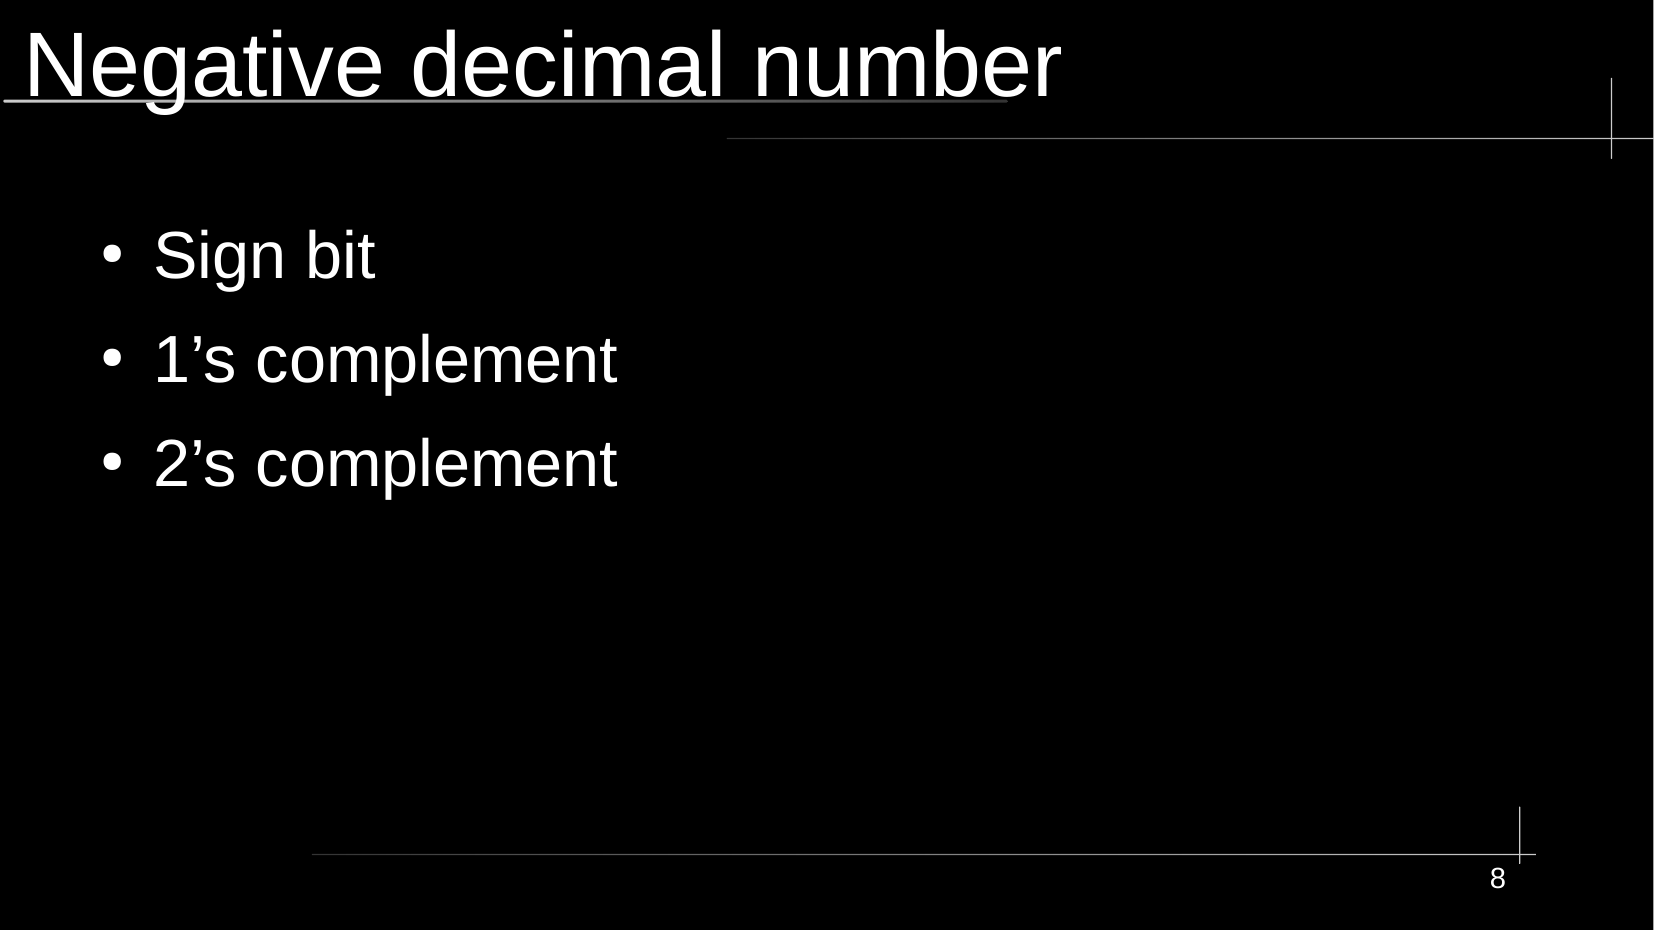

# Negative decimal number
Sign bit
1’s complement
2’s complement
8